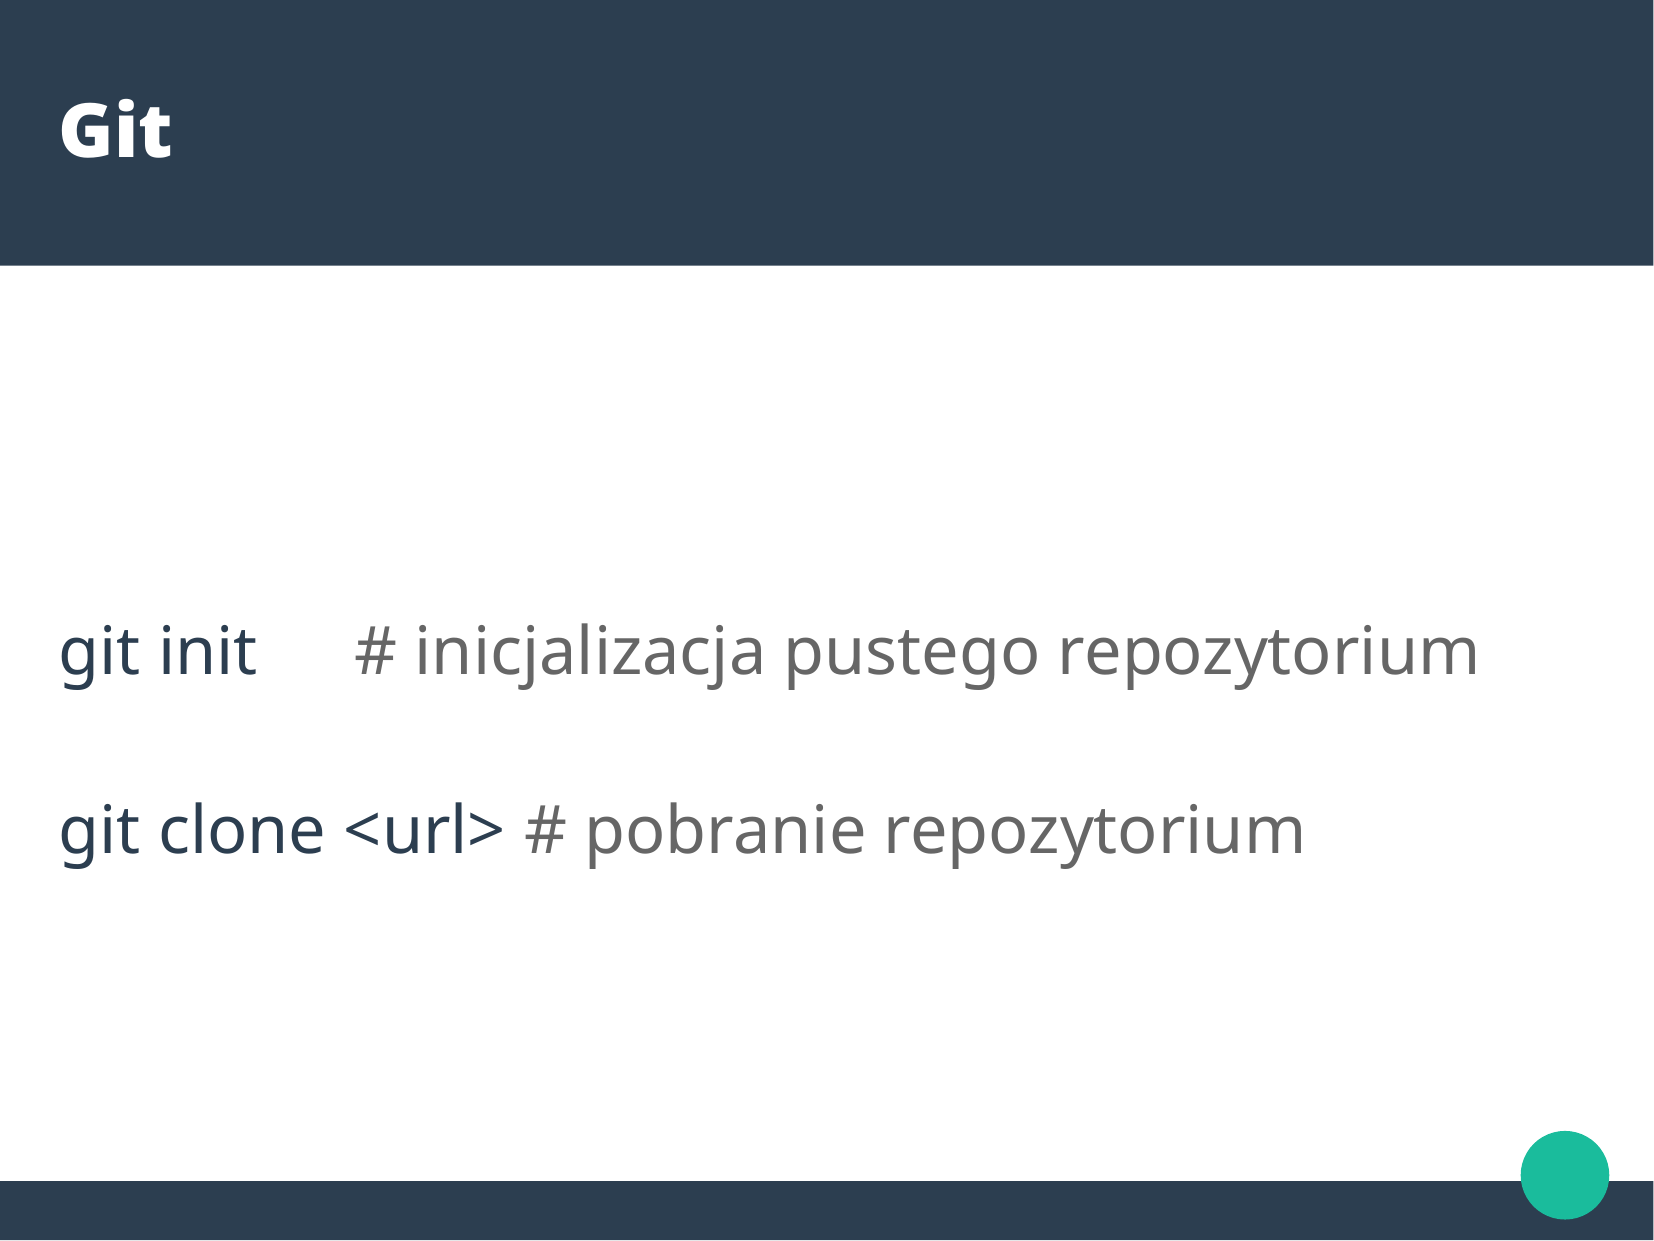

# Git
git init		# inicjalizacja pustego repozytorium
git clone <url> # pobranie repozytorium